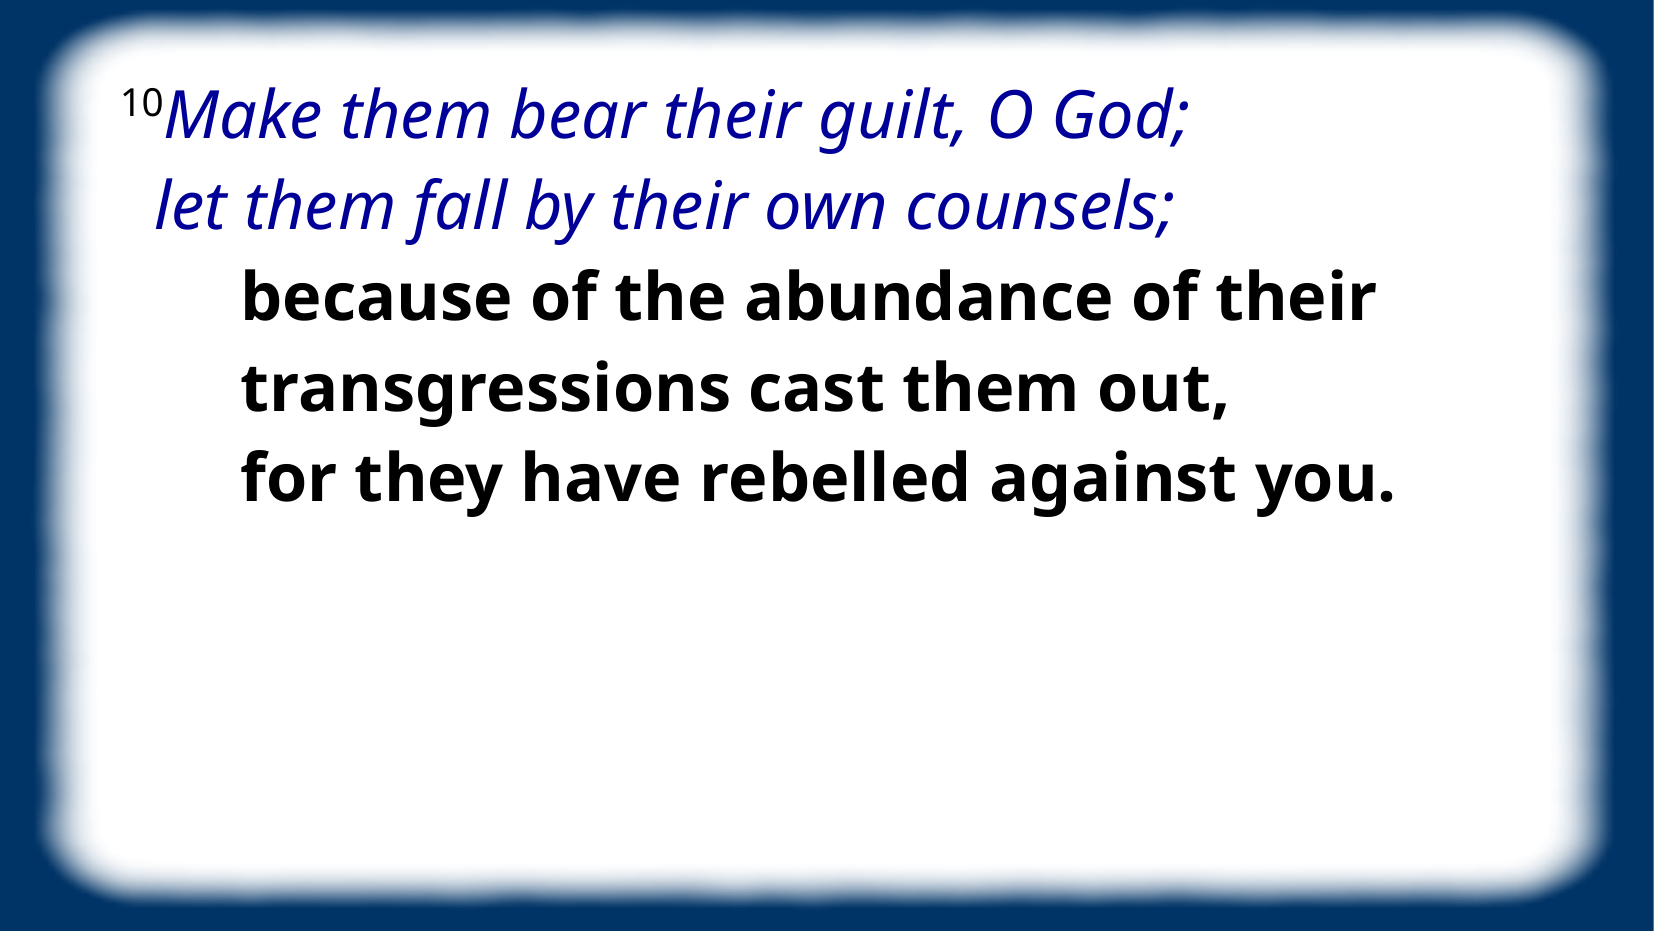

10Make them bear their guilt, O God;
 let them fall by their own counsels;
 because of the abundance of their
 transgressions cast them out,
 for they have rebelled against you.